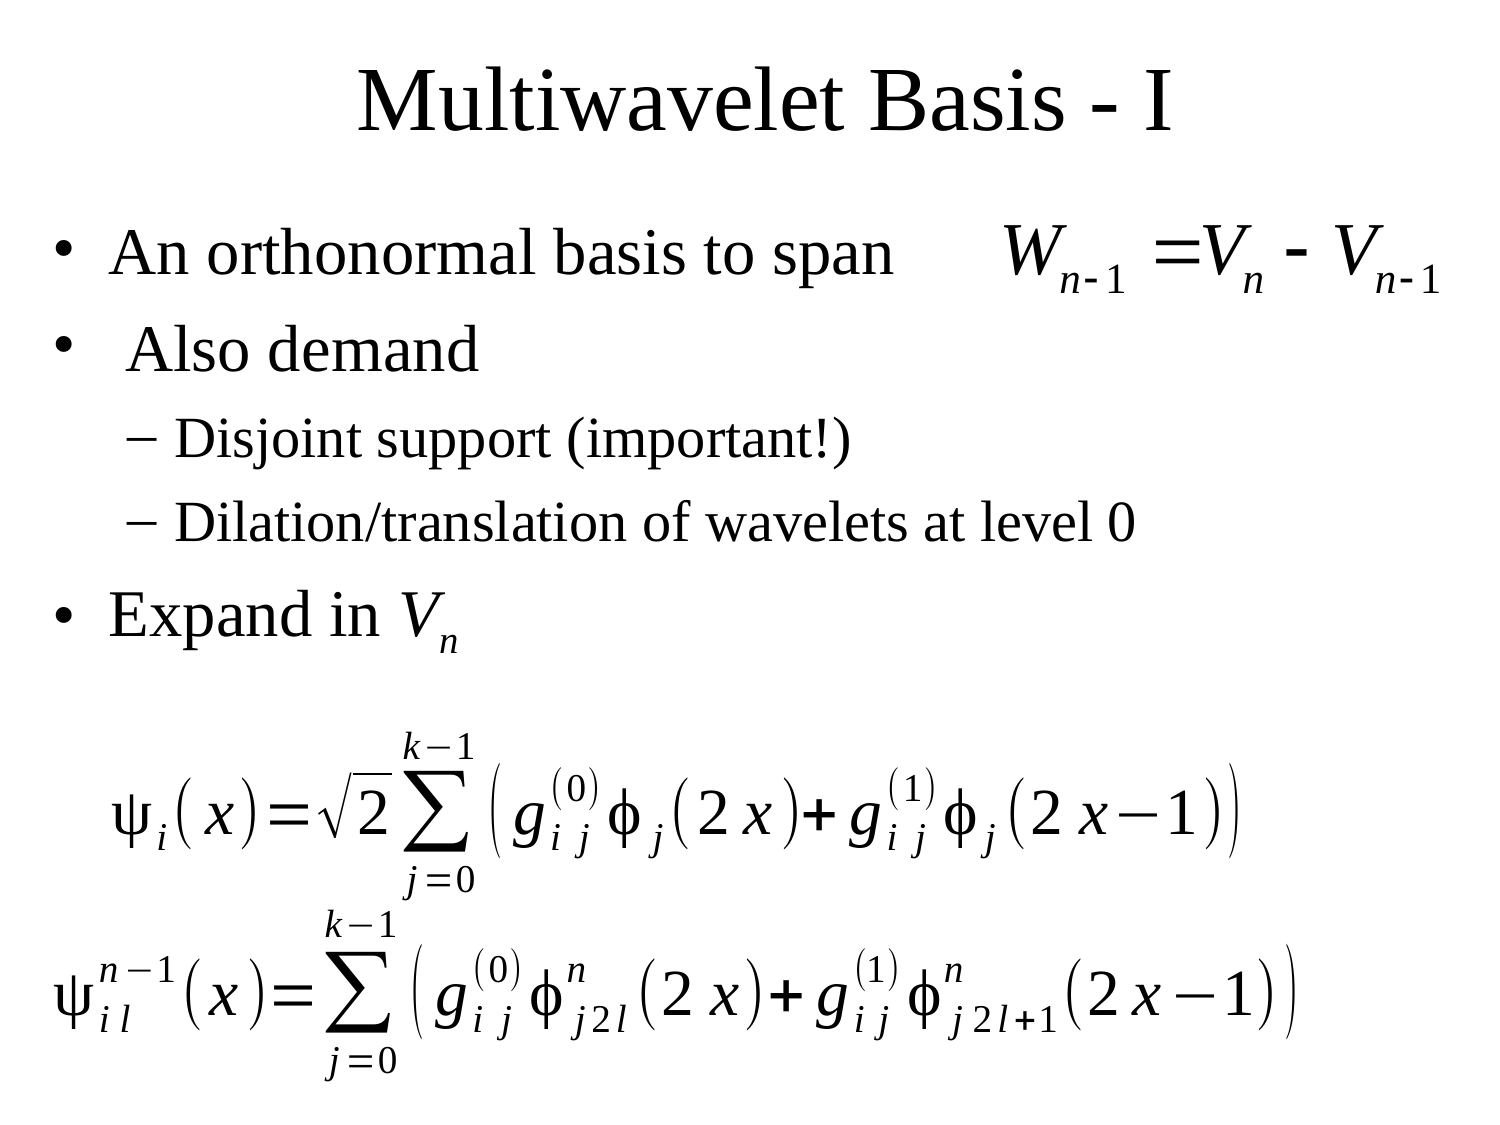

# Multiwavelet Basis - I
An orthonormal basis to span
 Also demand
Disjoint support (important!)
Dilation/translation of wavelets at level 0
Expand in Vn